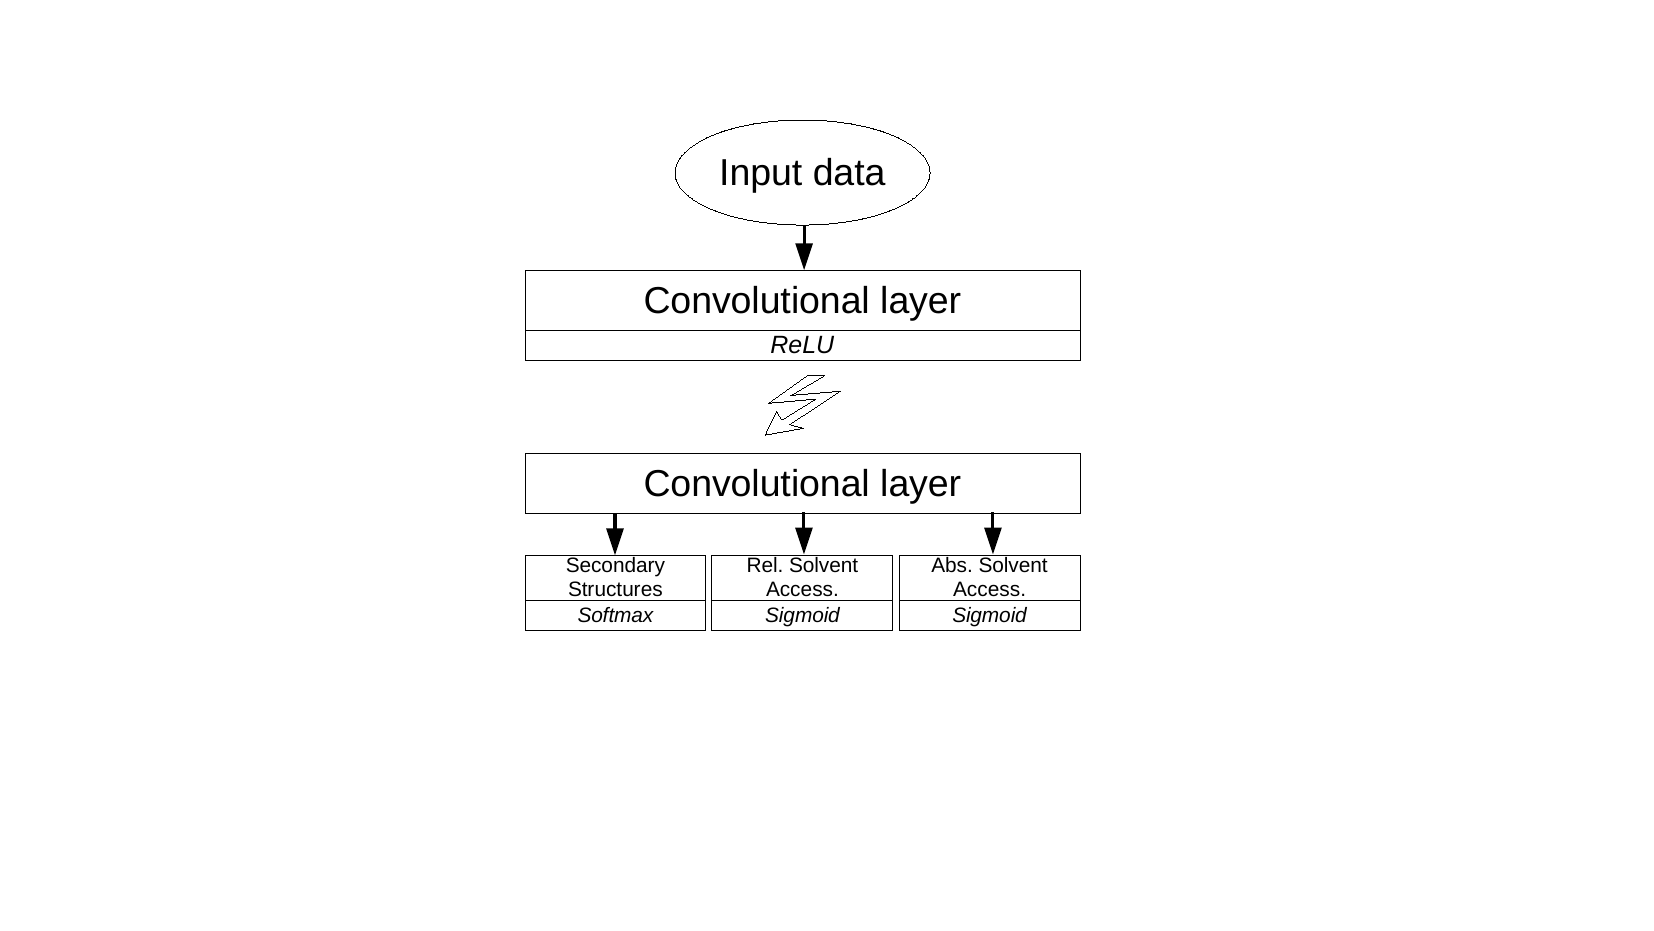

Input data
Convolutional layer
ReLU
Convolutional layer
Secondary
Structures
Rel. Solvent
Access.
Abs. Solvent
Access.
Softmax
Sigmoid
Sigmoid